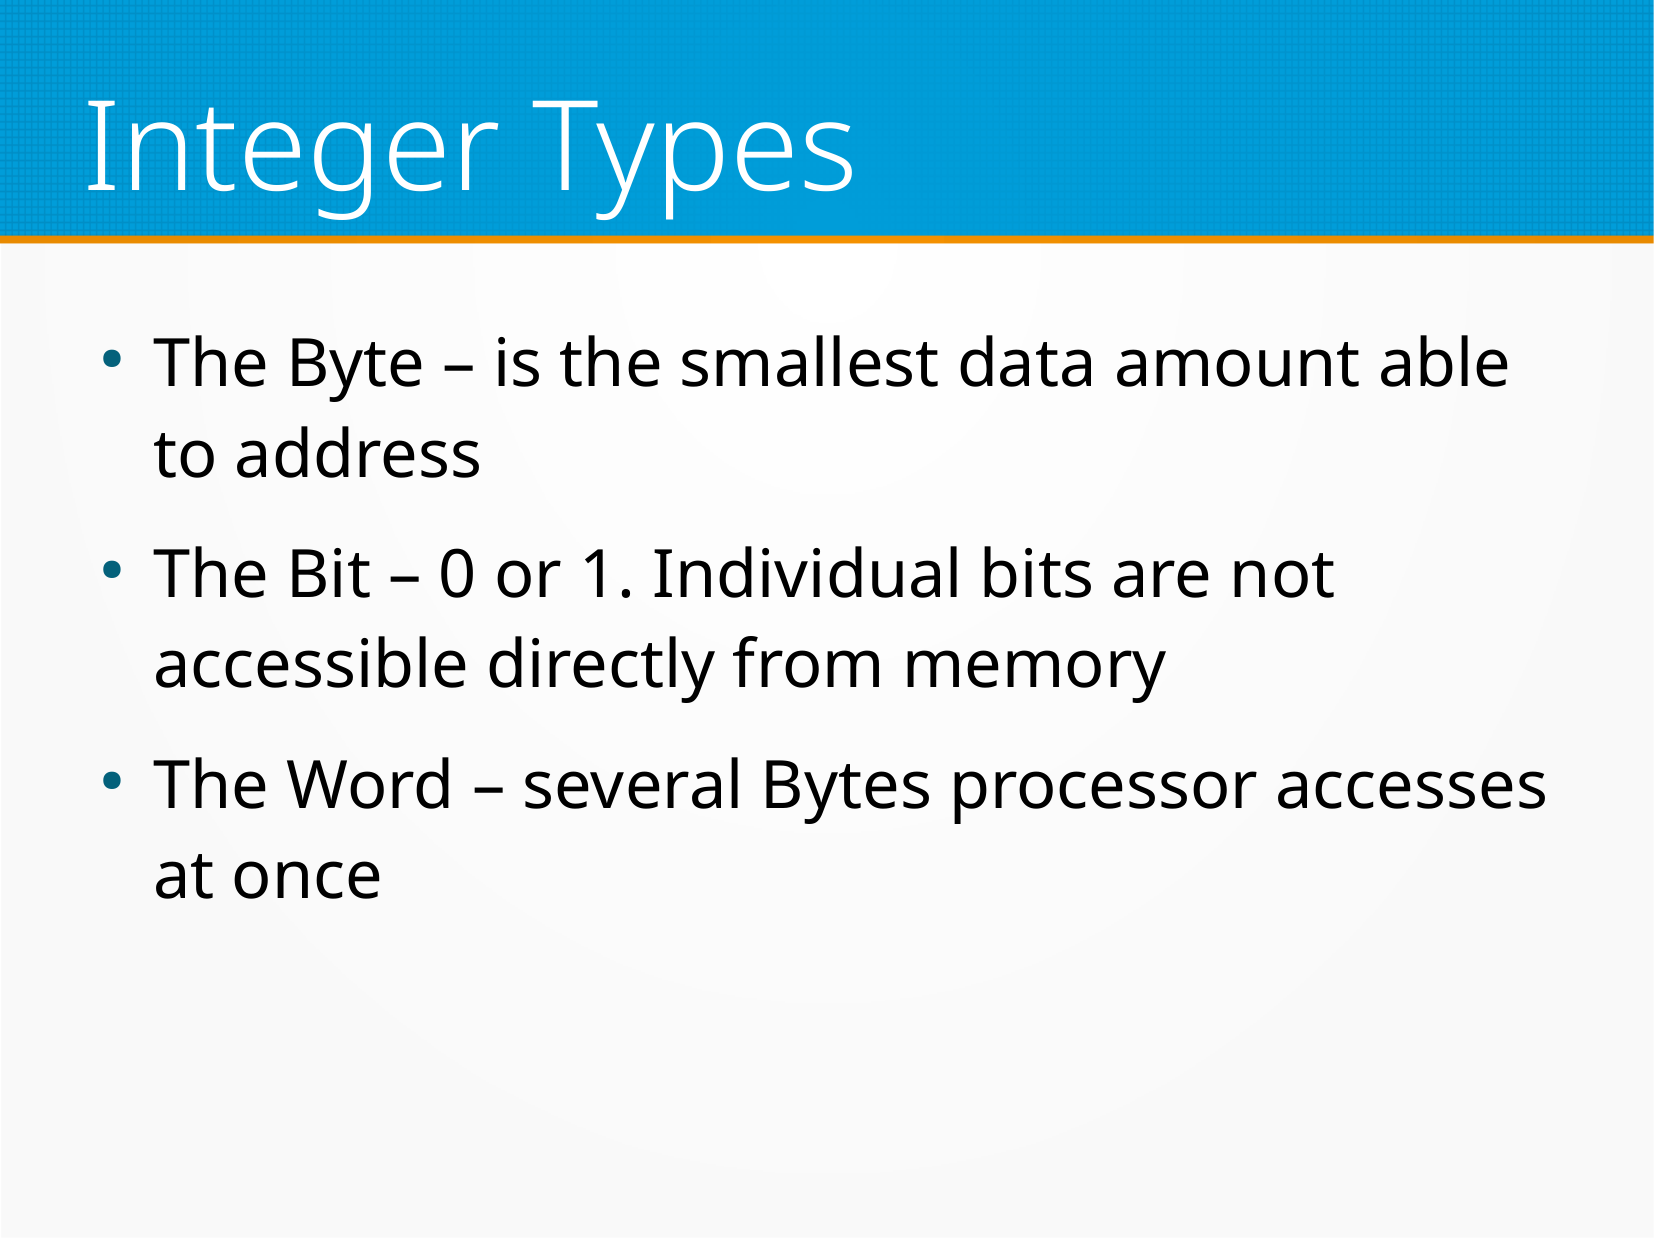

# Integer Types
The Byte – is the smallest data amount able to address
The Bit – 0 or 1. Individual bits are not accessible directly from memory
The Word – several Bytes processor accesses at once